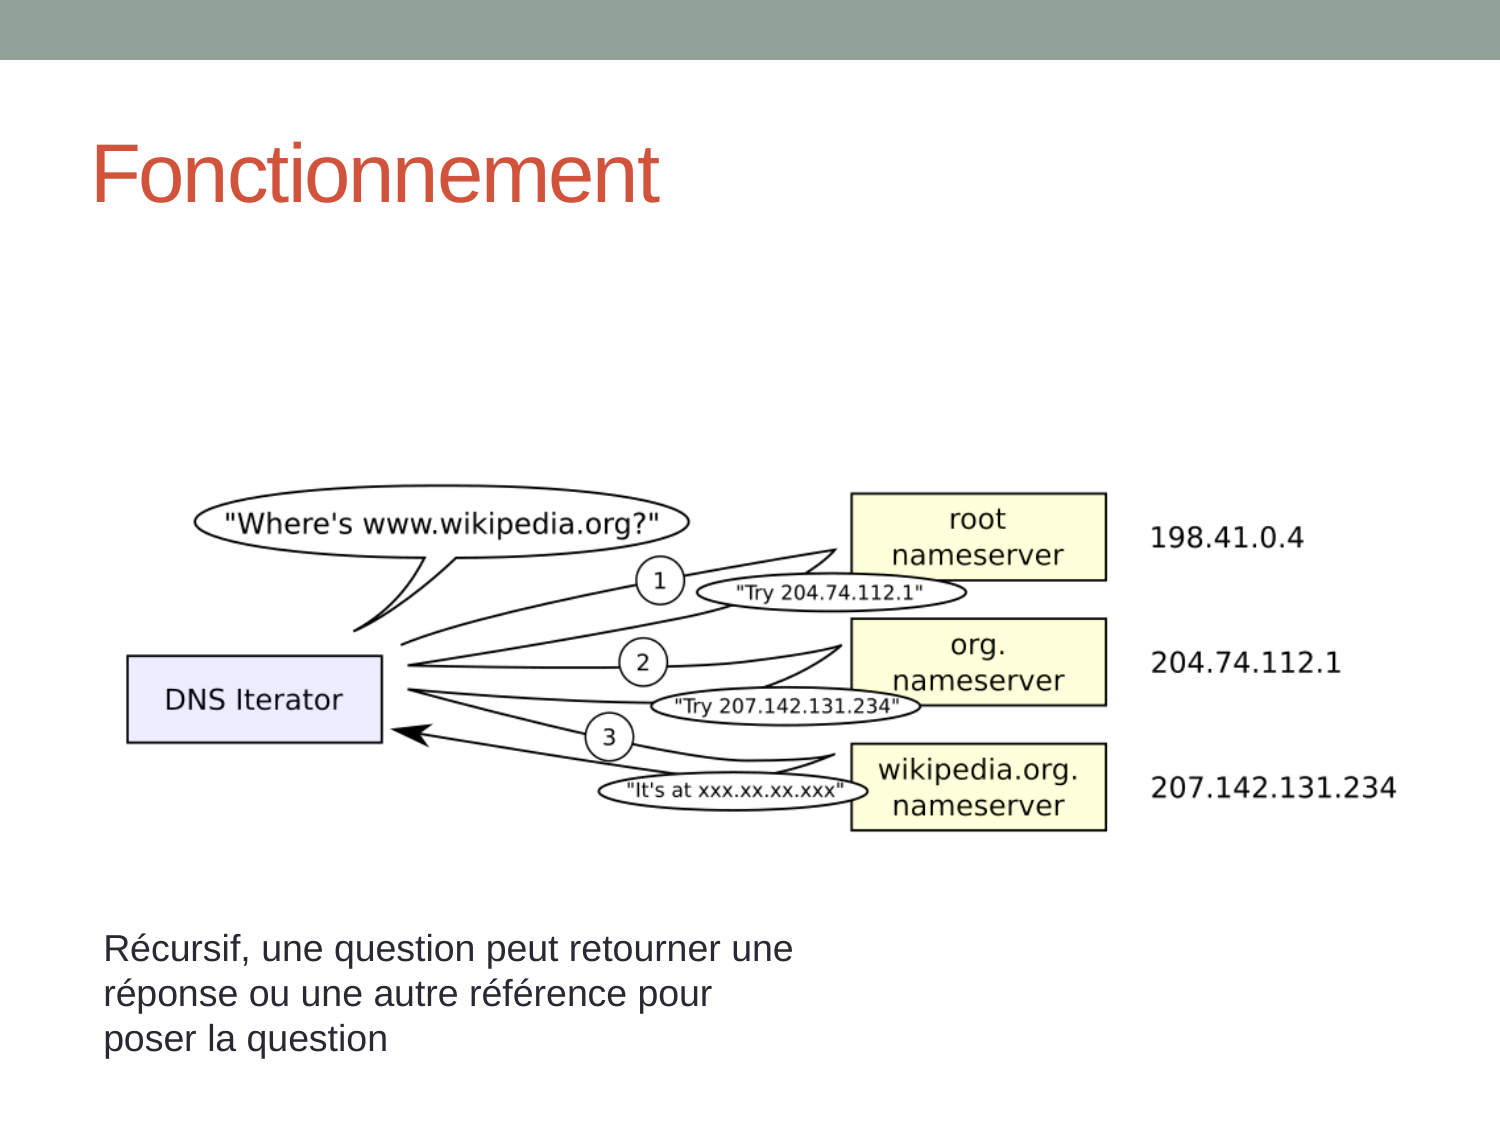

# Fonctionnement
Récursif, une question peut retourner une réponse ou une autre référence pour poser la question